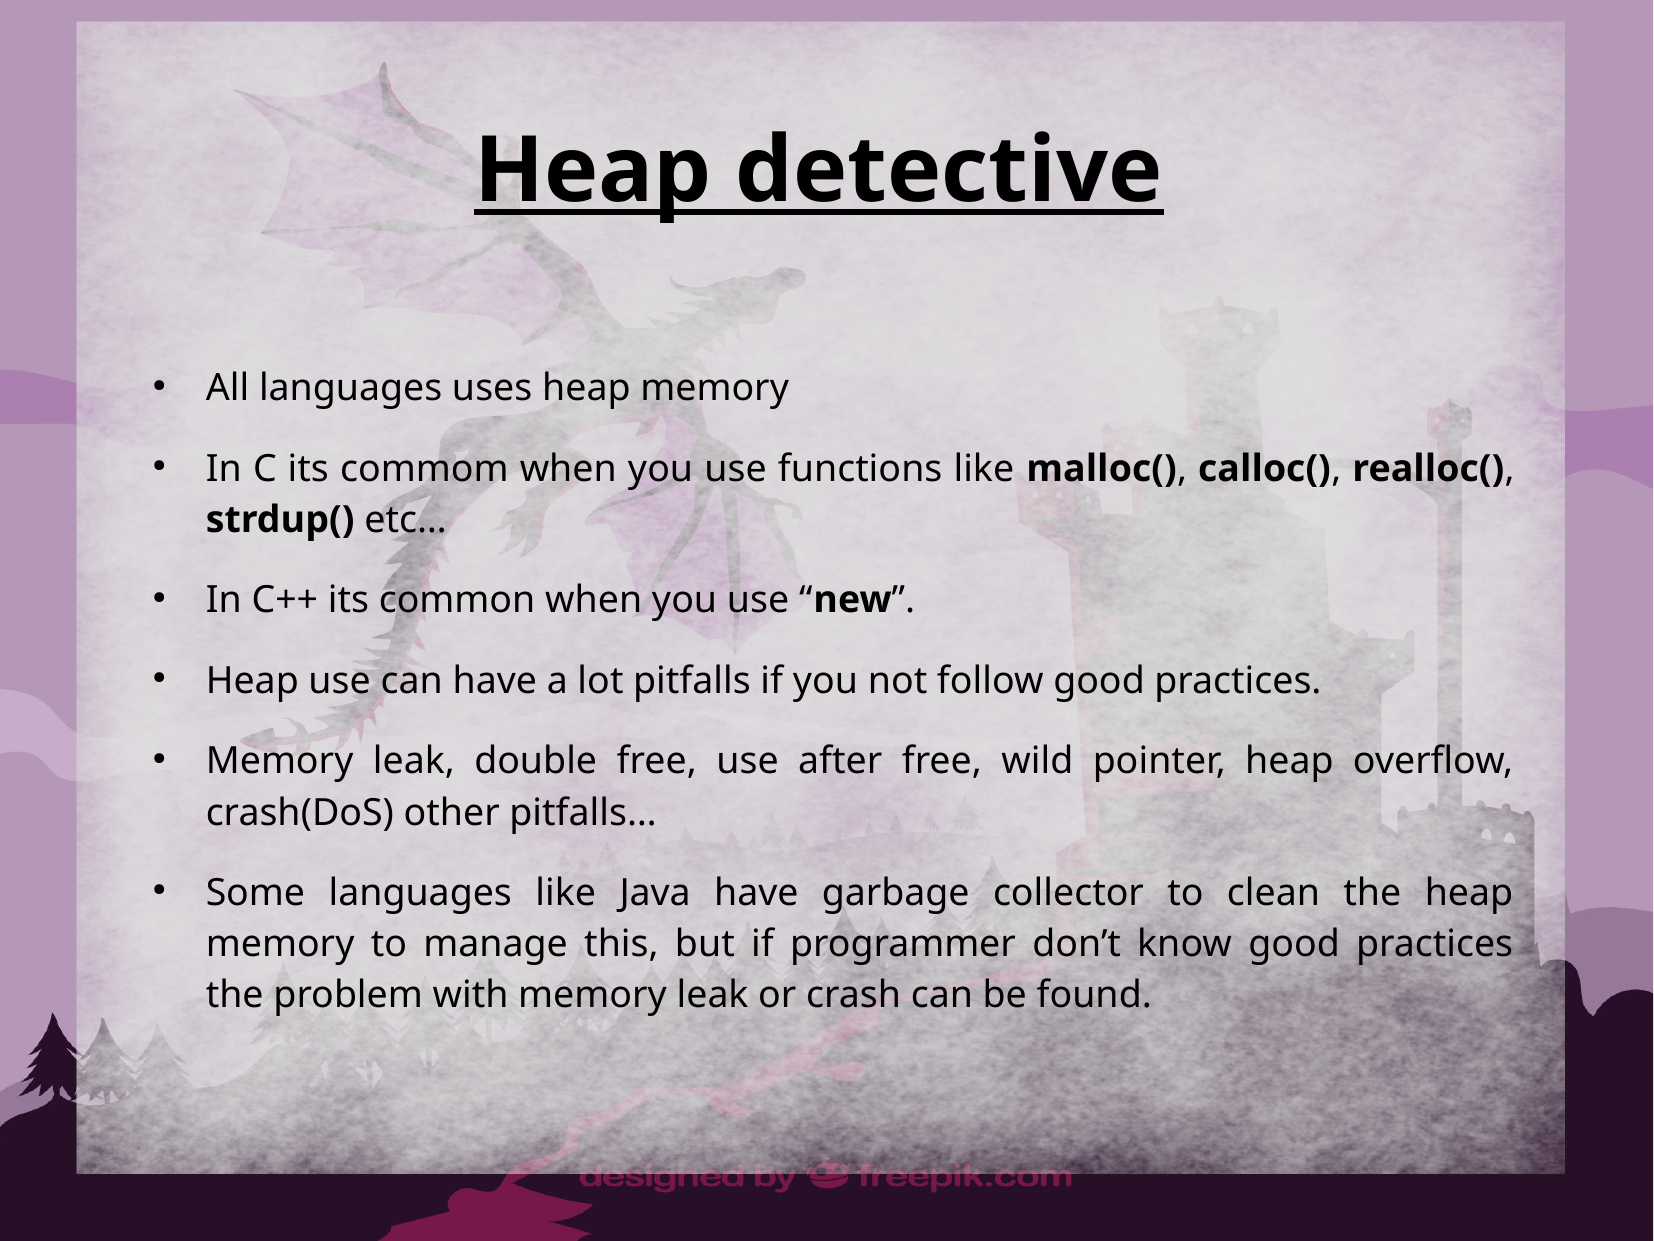

# Heap detective
All languages uses heap memory
In C its commom when you use functions like malloc(), calloc(), realloc(), strdup() etc…
In C++ its common when you use “new”.
Heap use can have a lot pitfalls if you not follow good practices.
Memory leak, double free, use after free, wild pointer, heap overflow, crash(DoS) other pitfalls…
Some languages like Java have garbage collector to clean the heap memory to manage this, but if programmer don’t know good practices the problem with memory leak or crash can be found.